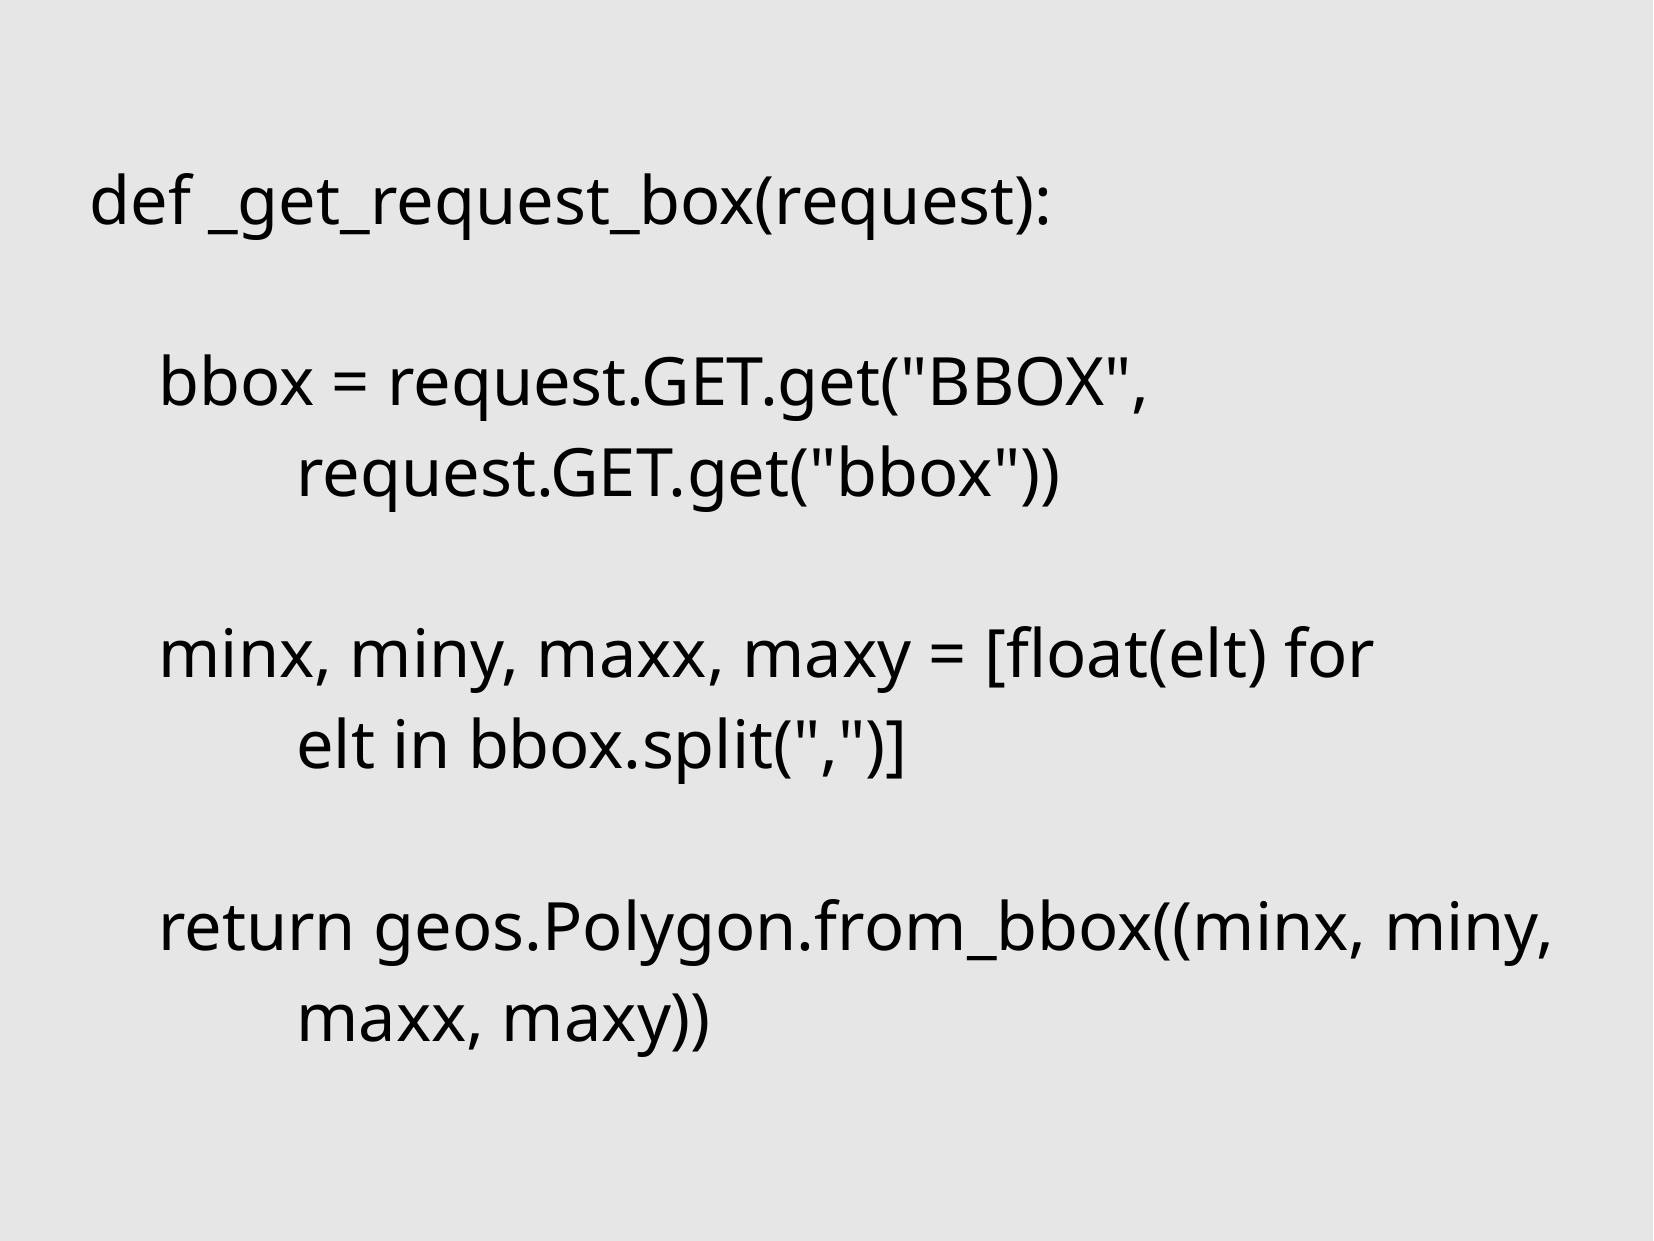

def _get_request_box(request):
 bbox = request.GET.get("BBOX",
 request.GET.get("bbox"))
 minx, miny, maxx, maxy = [float(elt) for
 elt in bbox.split(",")]
 return geos.Polygon.from_bbox((minx, miny,
 maxx, maxy))